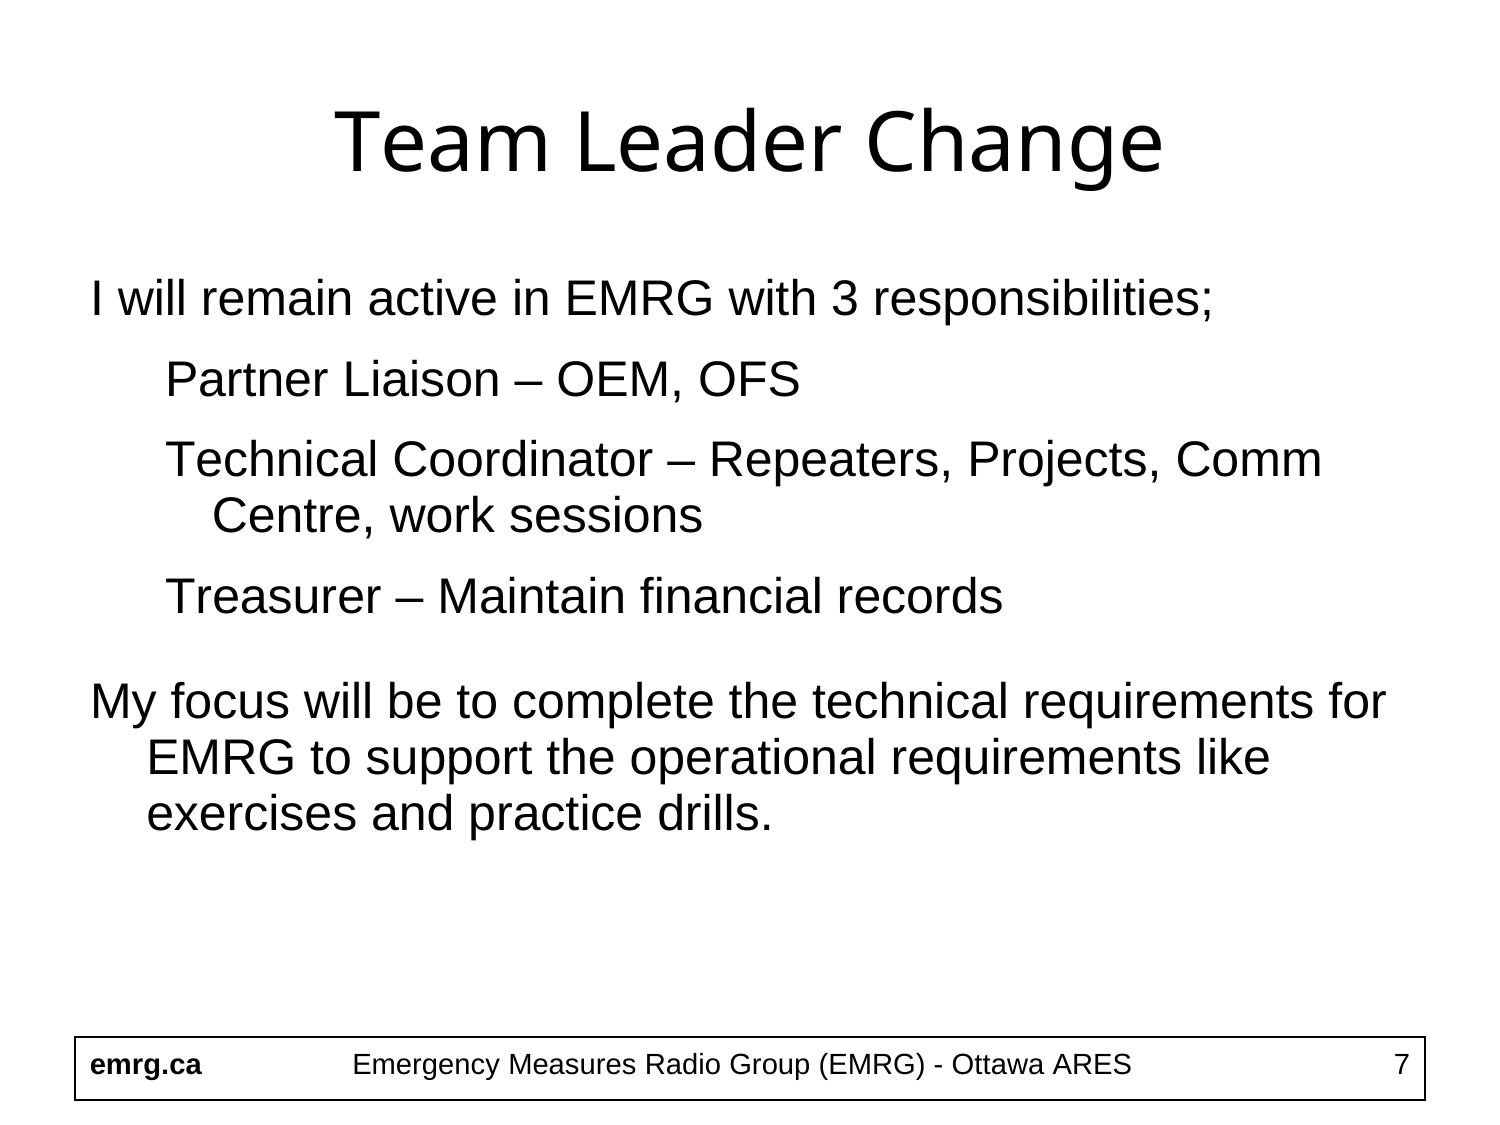

# Team Leader Change
I will remain active in EMRG with 3 responsibilities;
Partner Liaison – OEM, OFS
Technical Coordinator – Repeaters, Projects, Comm Centre, work sessions
Treasurer – Maintain financial records
My focus will be to complete the technical requirements for EMRG to support the operational requirements like exercises and practice drills.
Emergency Measures Radio Group (EMRG) - Ottawa ARES